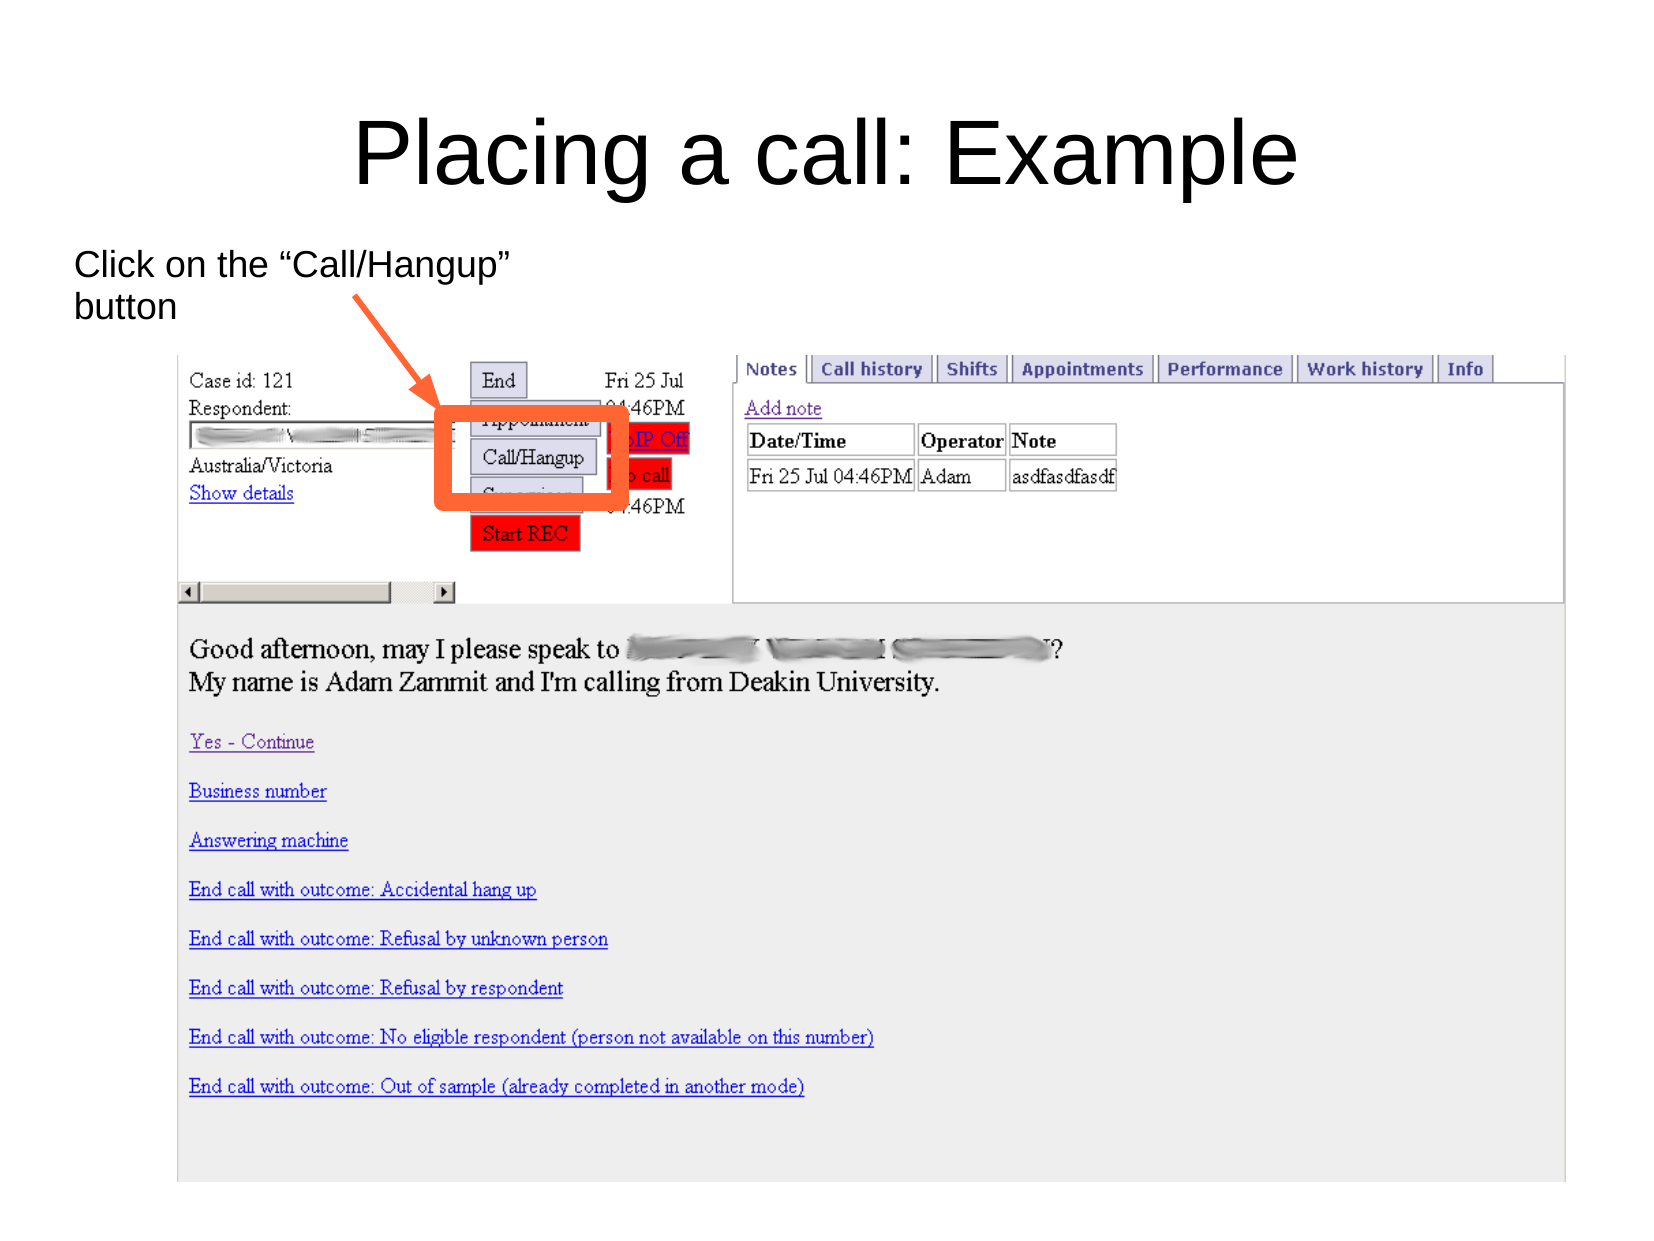

# Placing a call: Example
Click on the “Call/Hangup” button